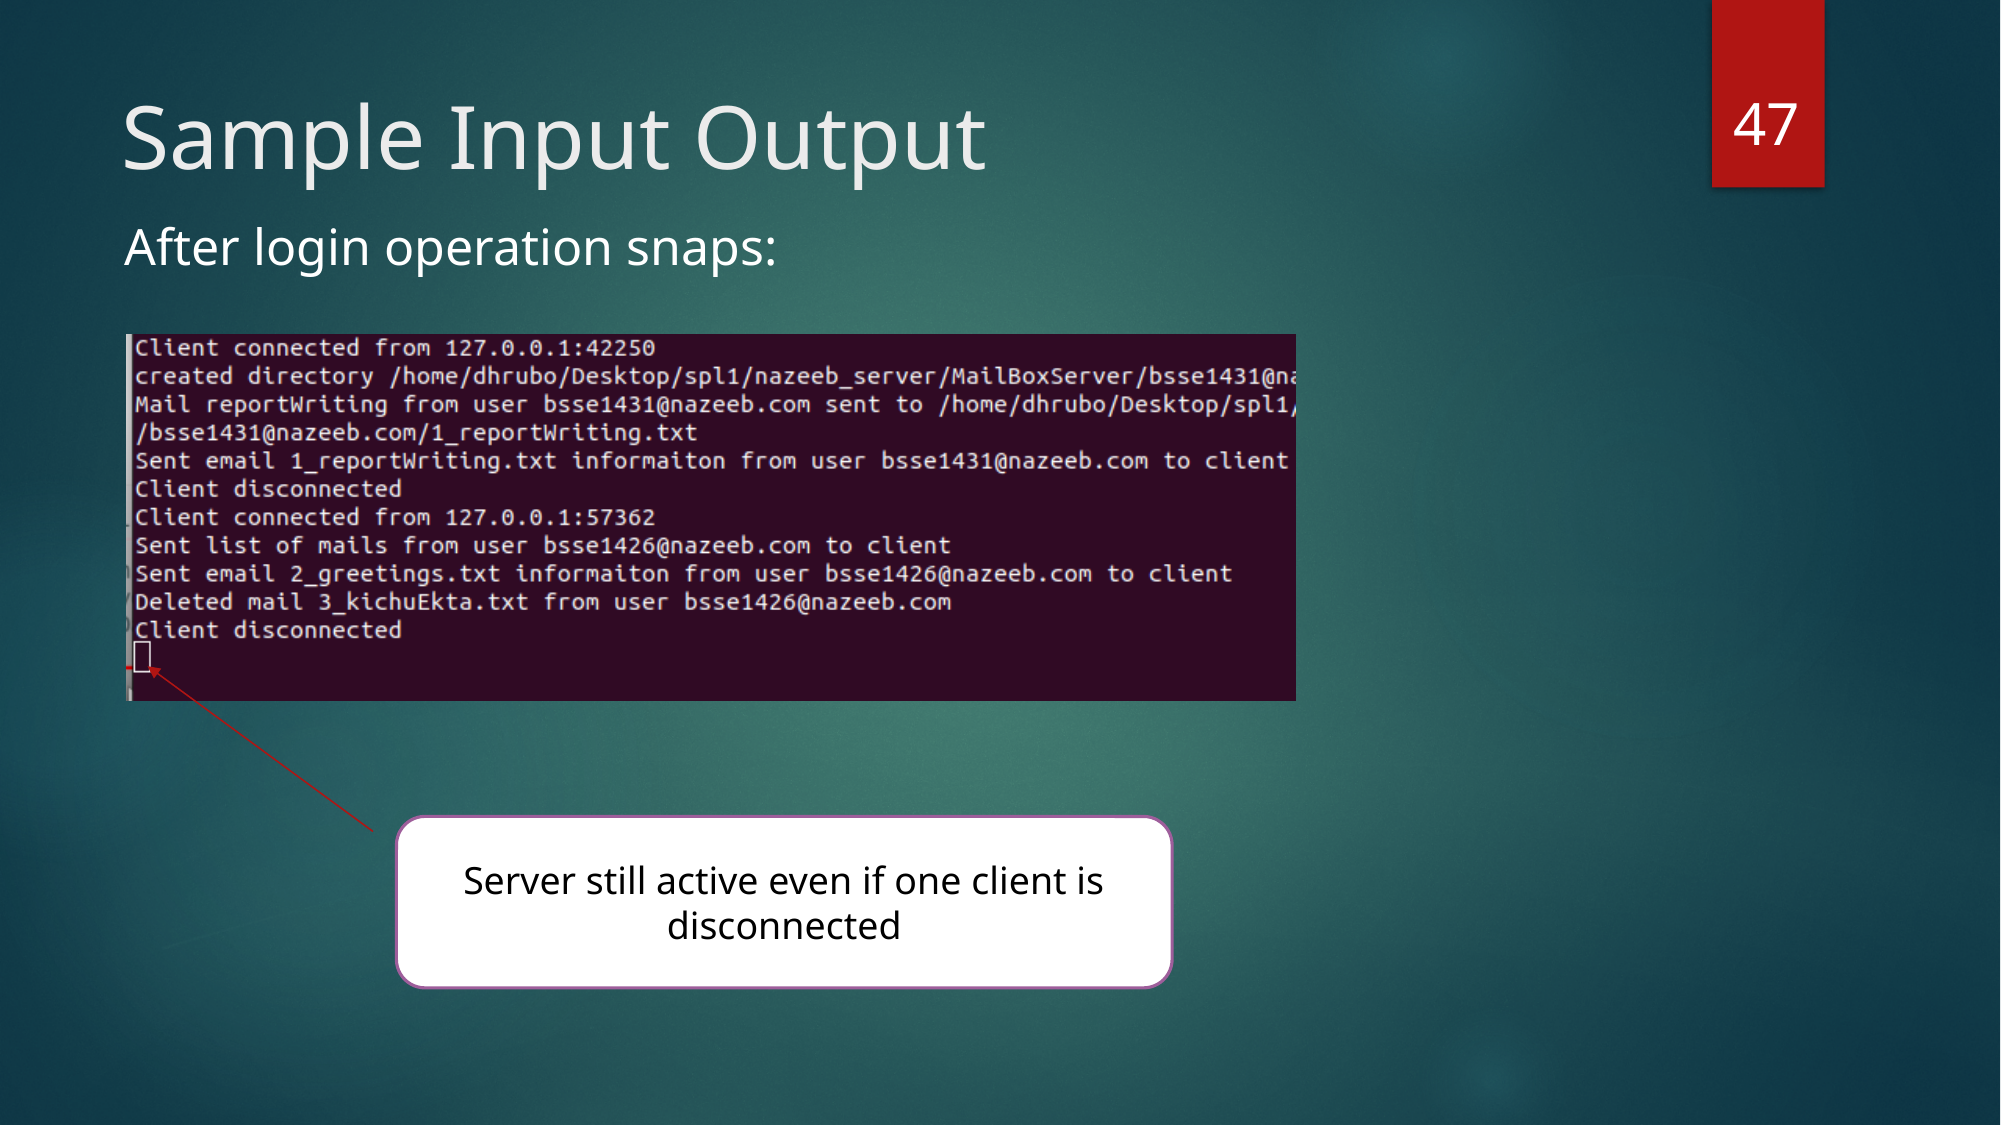

47
# Sample Input Output
After login operation snaps:
Server still active even if one client is disconnected